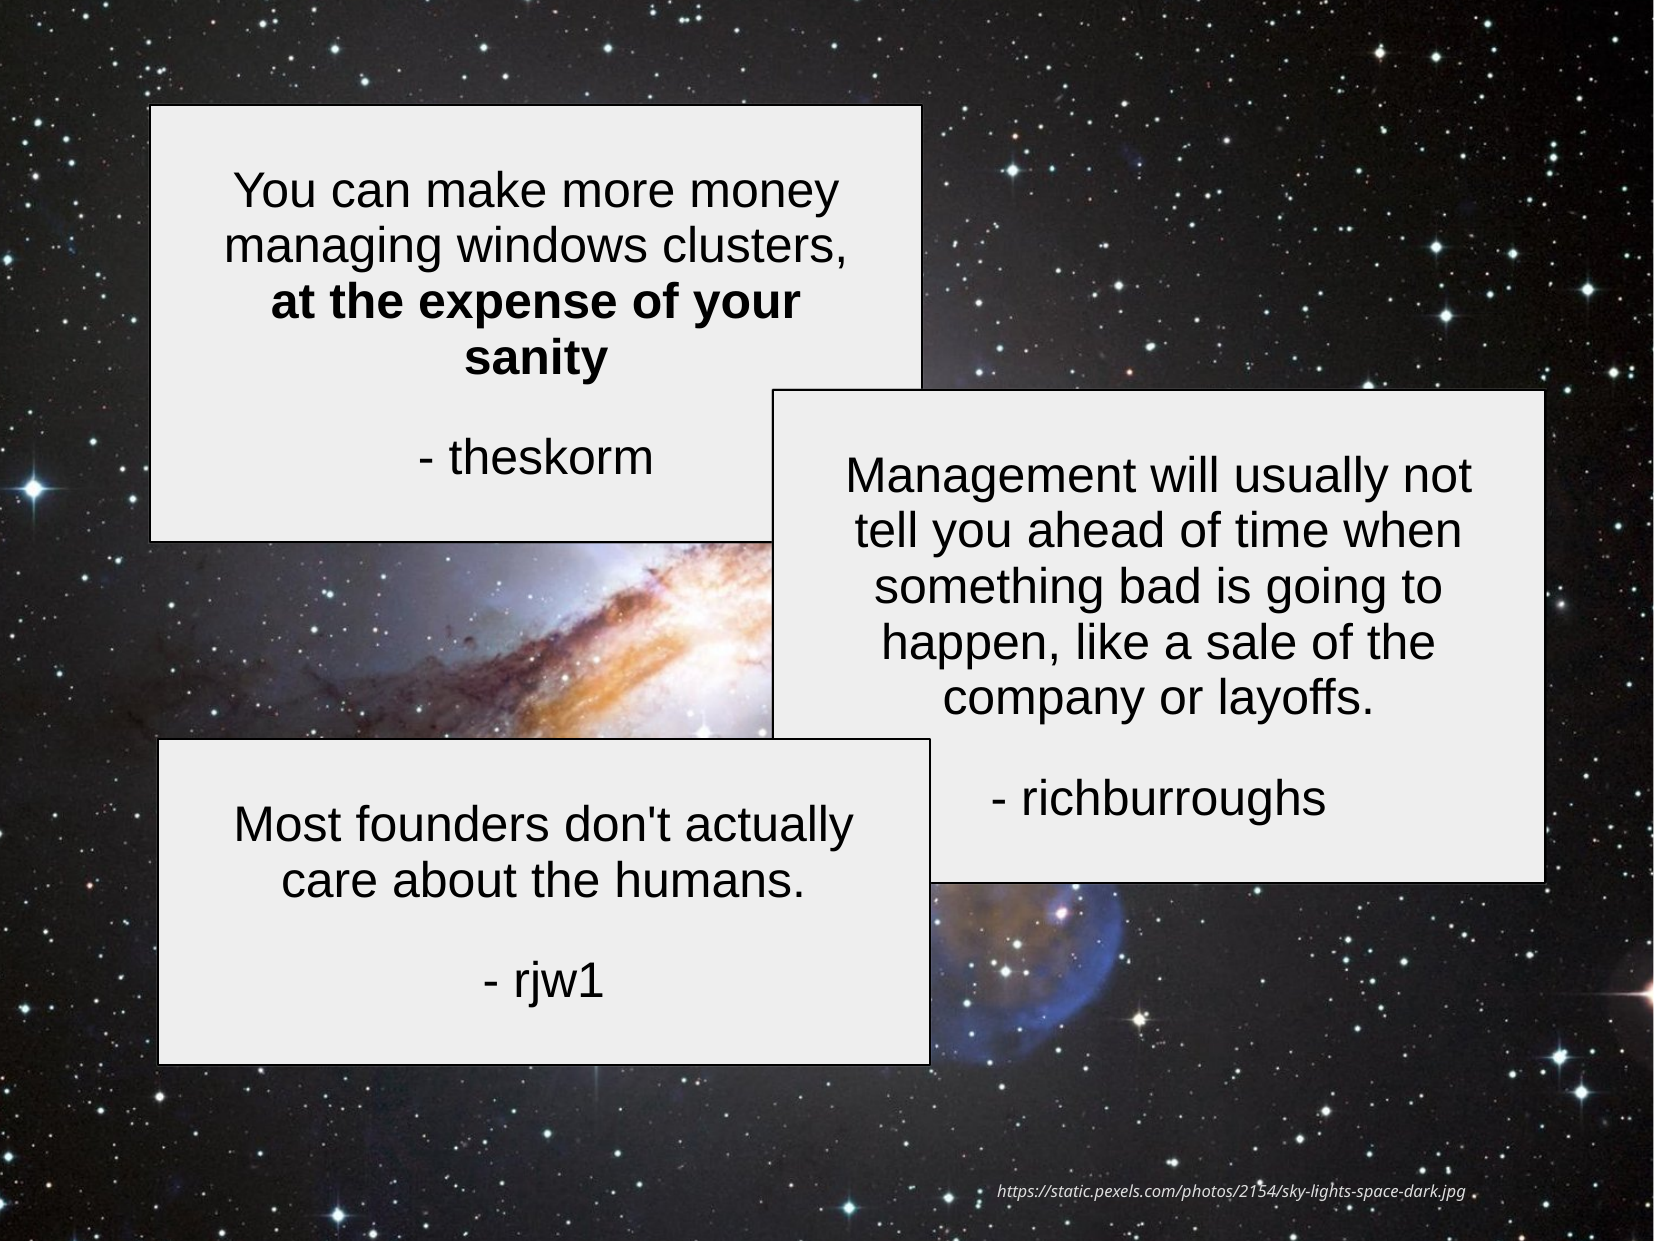

# You can make more money managing windows clusters, at the expense of your sanity
- theskorm
Management will usually not tell you ahead of time when something bad is going to happen, like a sale of the company or layoffs.
- richburroughs
Most founders don't actually care about the humans.
- rjw1
https://static.pexels.com/photos/2154/sky-lights-space-dark.jpg